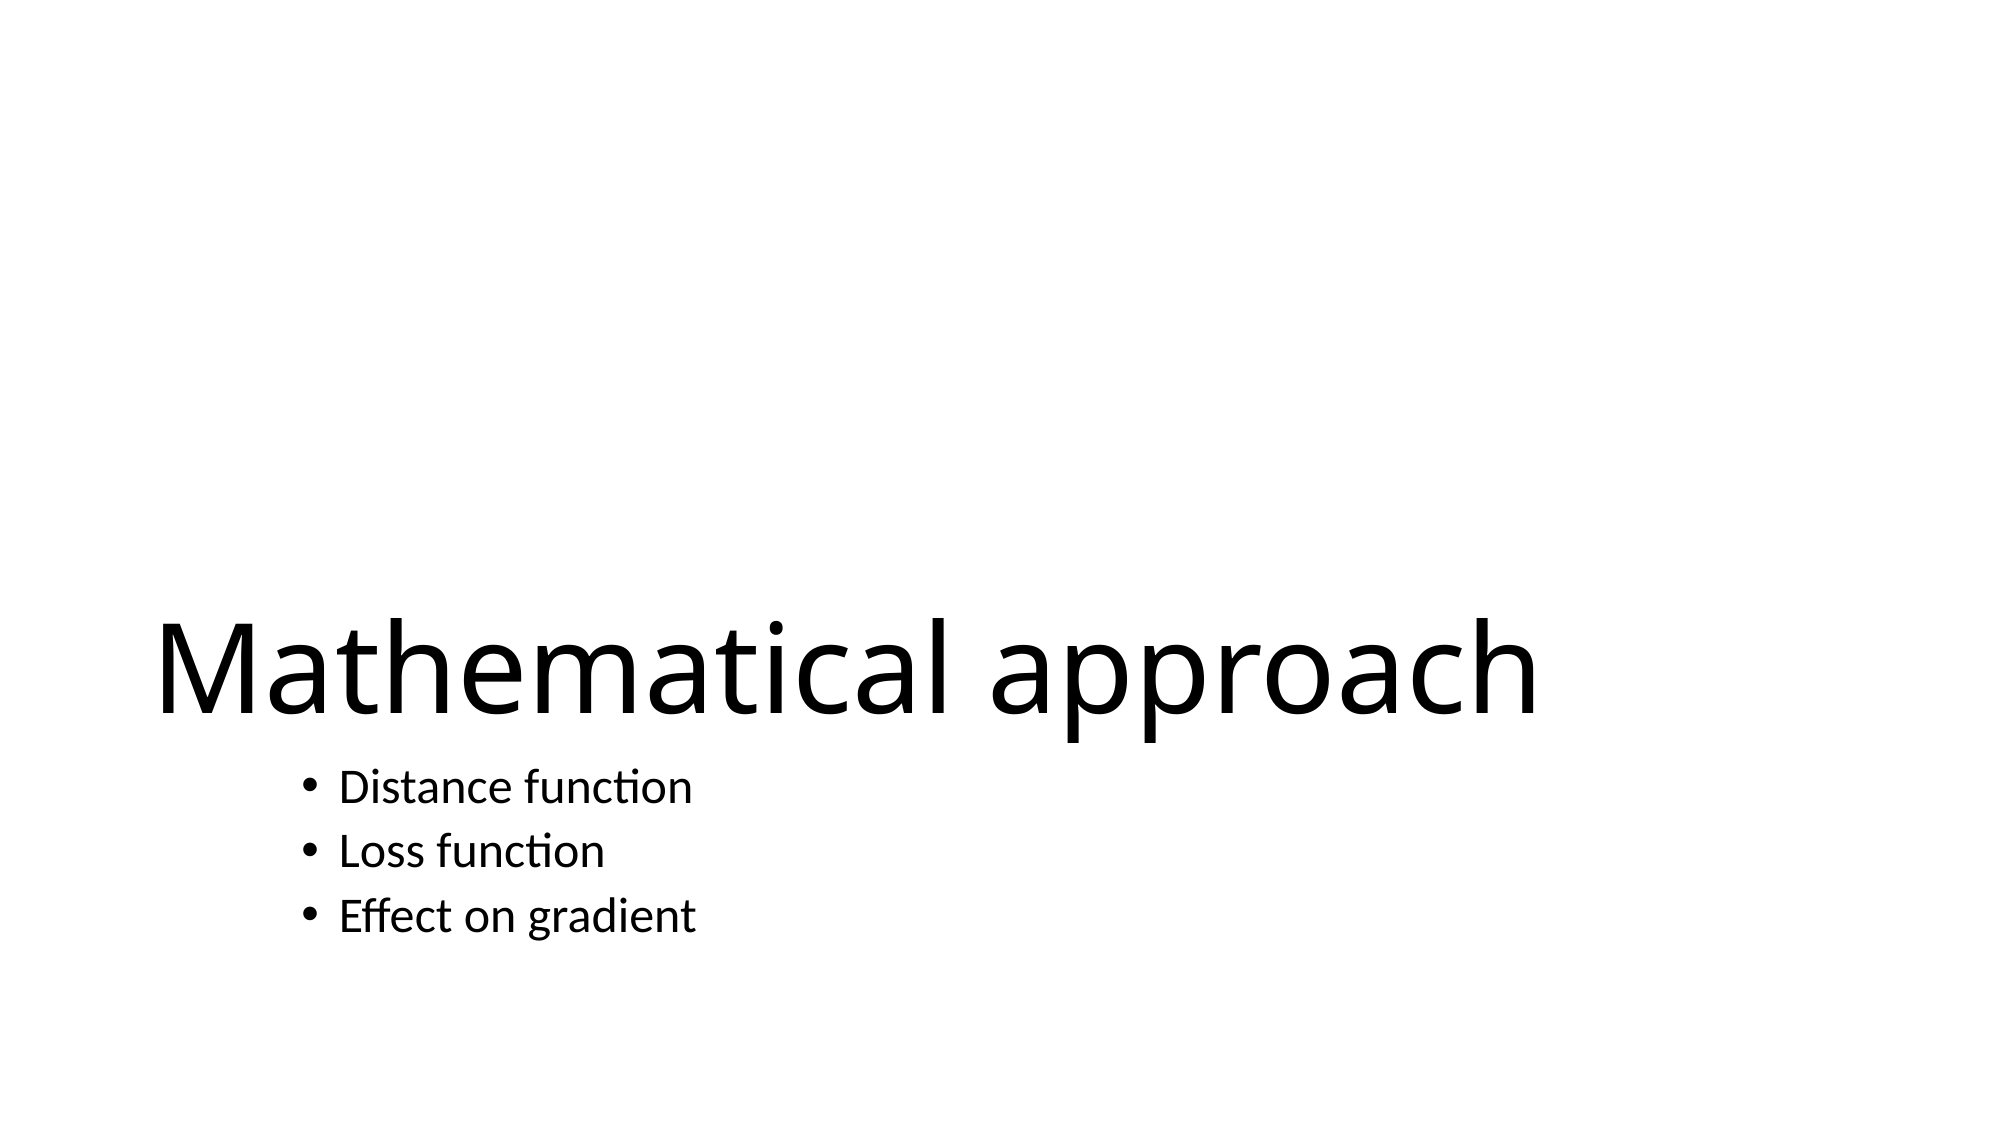

# Mathematical approach
Distance function
Loss function
Effect on gradient